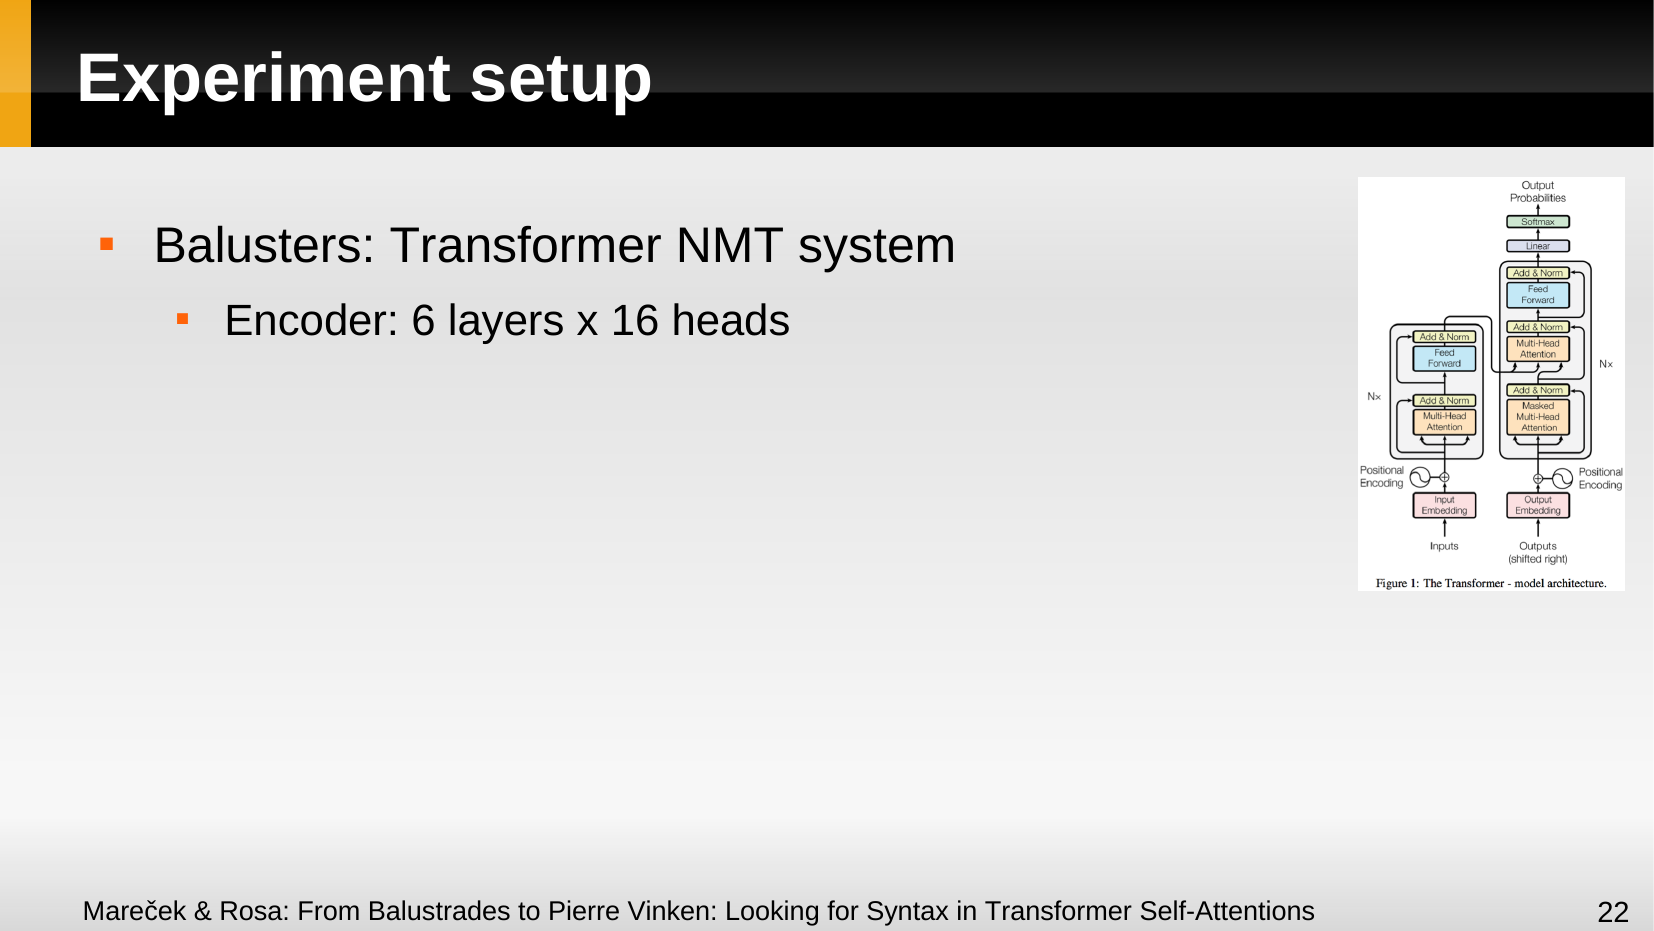

# Experiment setup
Balusters: Transformer NMT system
Encoder: 6 layers x 16 heads
Mareček & Rosa: From Balustrades to Pierre Vinken: Looking for Syntax in Transformer Self-Attentions
22